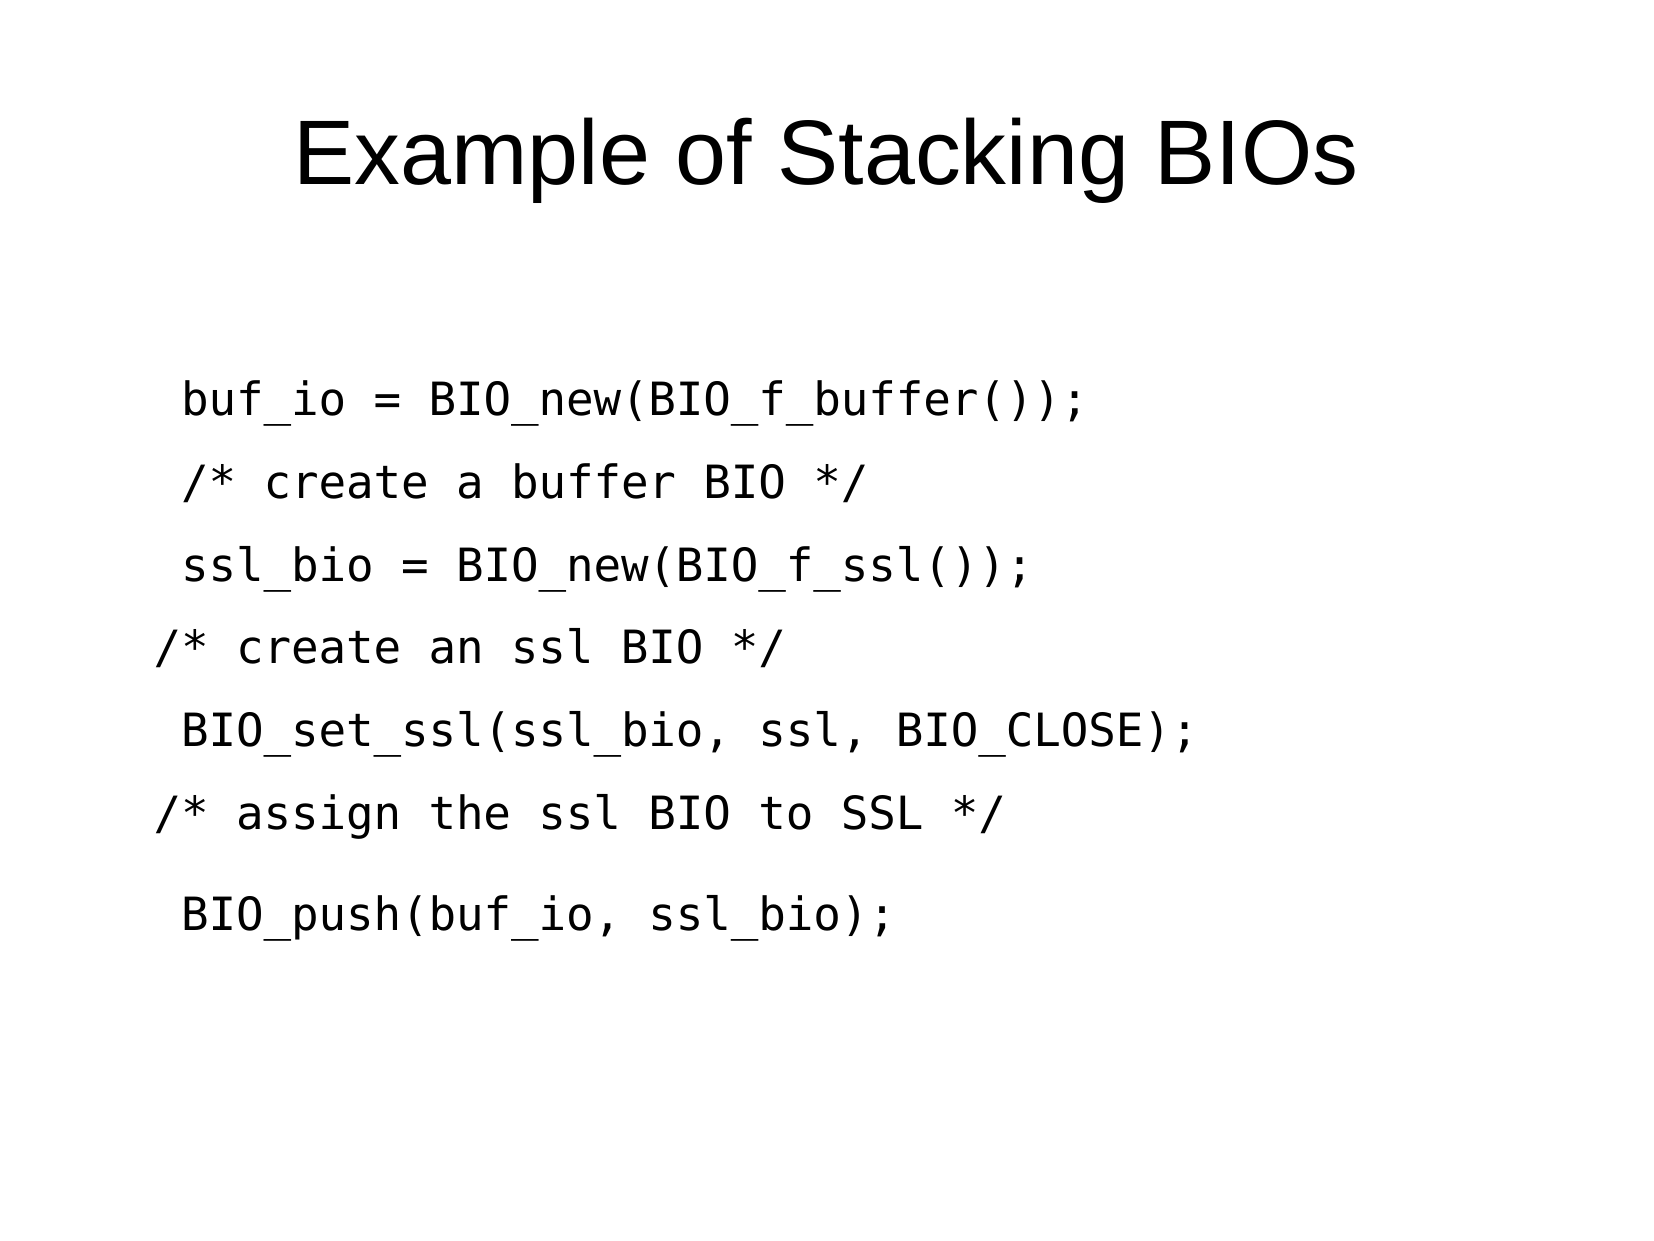

# Example of Stacking BIOs
 buf_io = BIO_new(BIO_f_buffer());
 /* create a buffer BIO */
 ssl_bio = BIO_new(BIO_f_ssl());
/* create an ssl BIO */
 BIO_set_ssl(ssl_bio, ssl, BIO_CLOSE);
/* assign the ssl BIO to SSL */
 BIO_push(buf_io, ssl_bio);